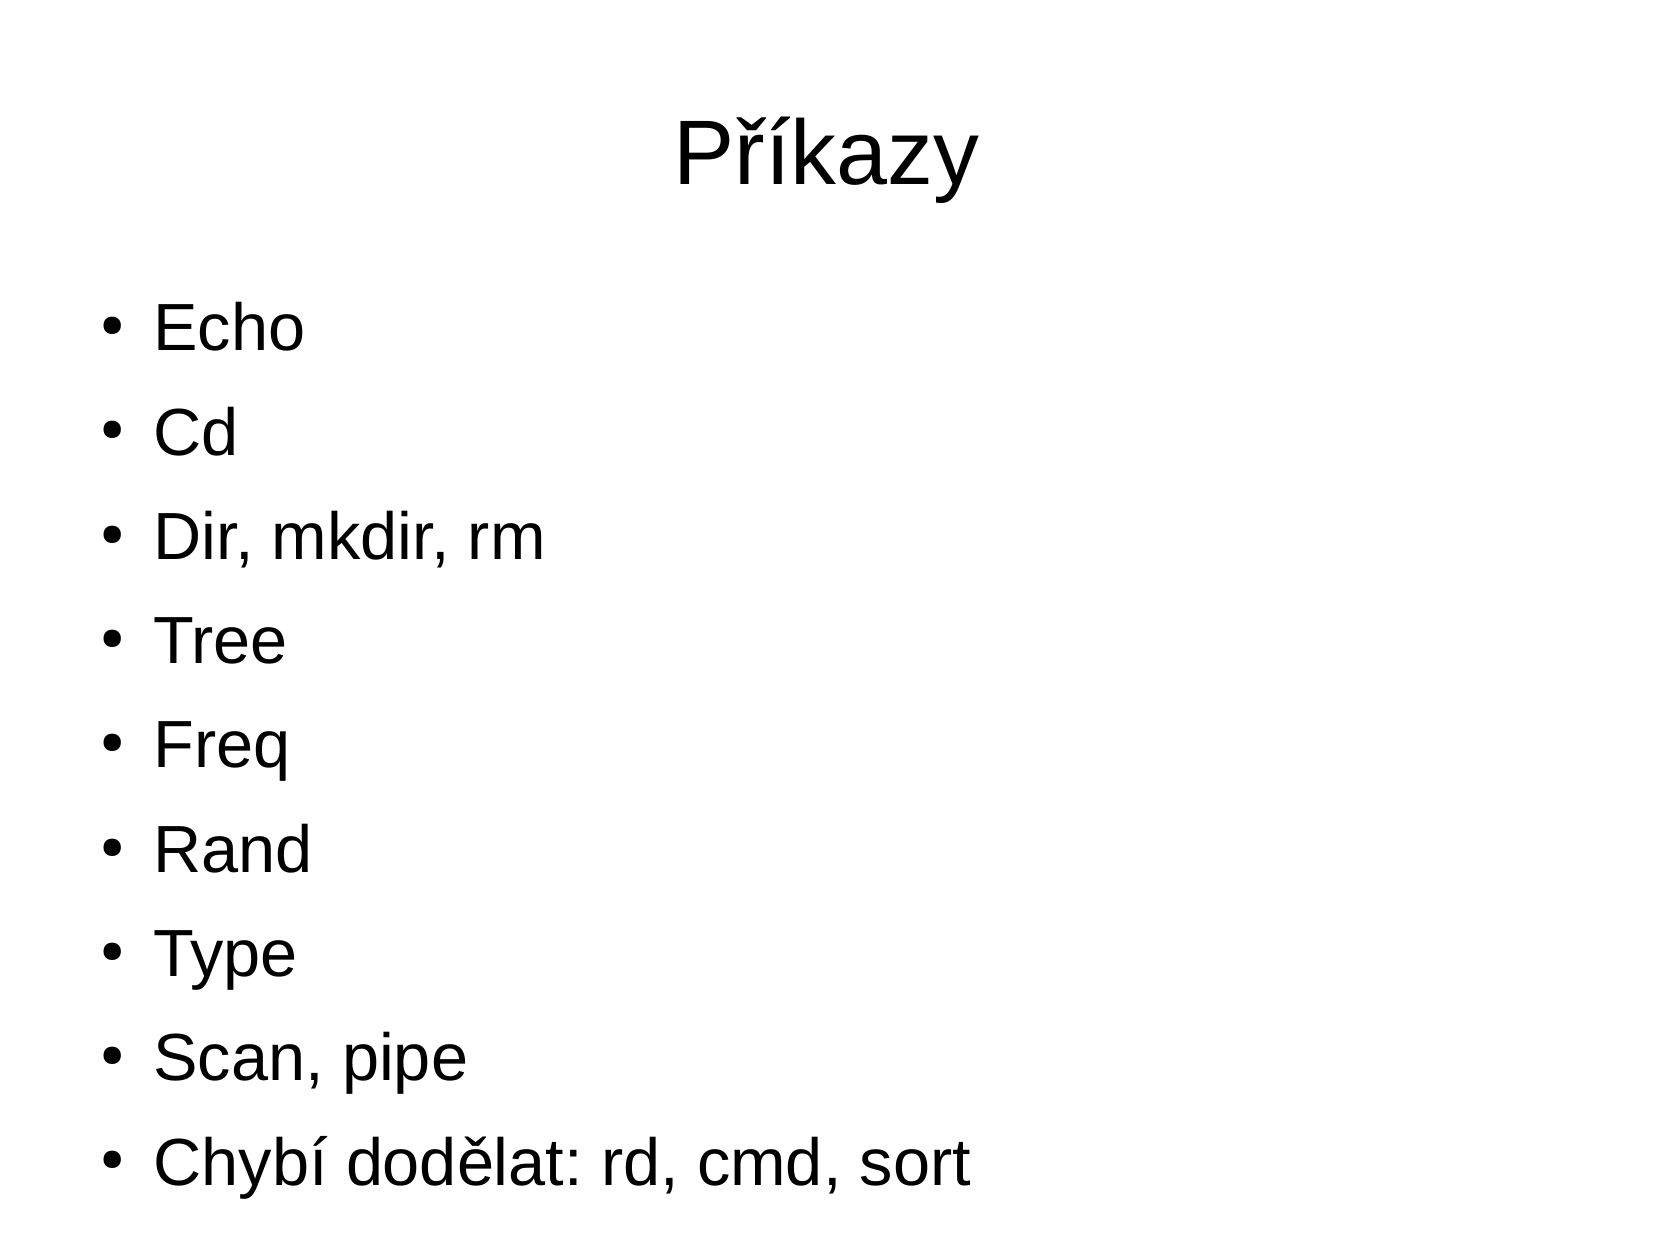

# Příkazy
Echo
Cd
Dir, mkdir, rm
Tree
Freq
Rand
Type
Scan, pipe
Chybí dodělat: rd, cmd, sort